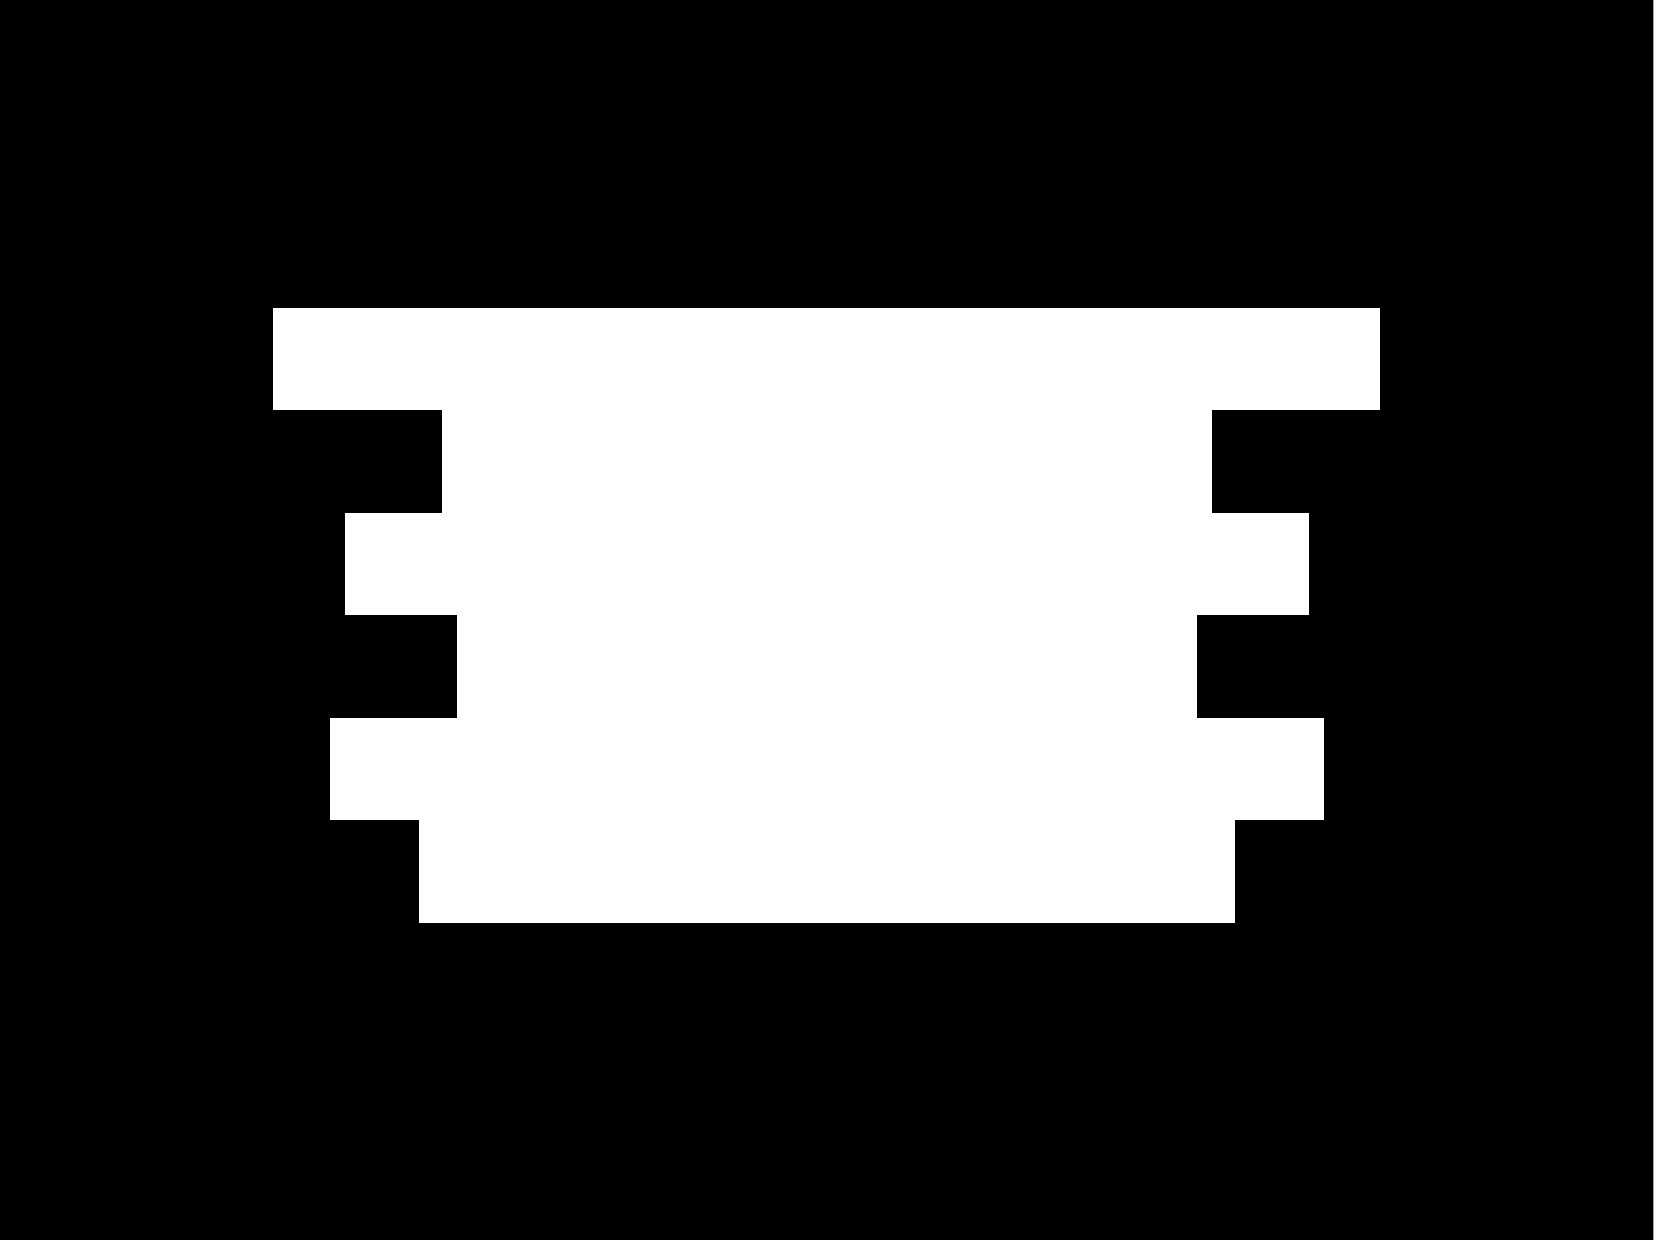

# Preciso guardar meu corpo
Lembrar que ele é
um templo santo do Pai
Preciso ter atitude
Largar o meu assento e
caminhar com Deus